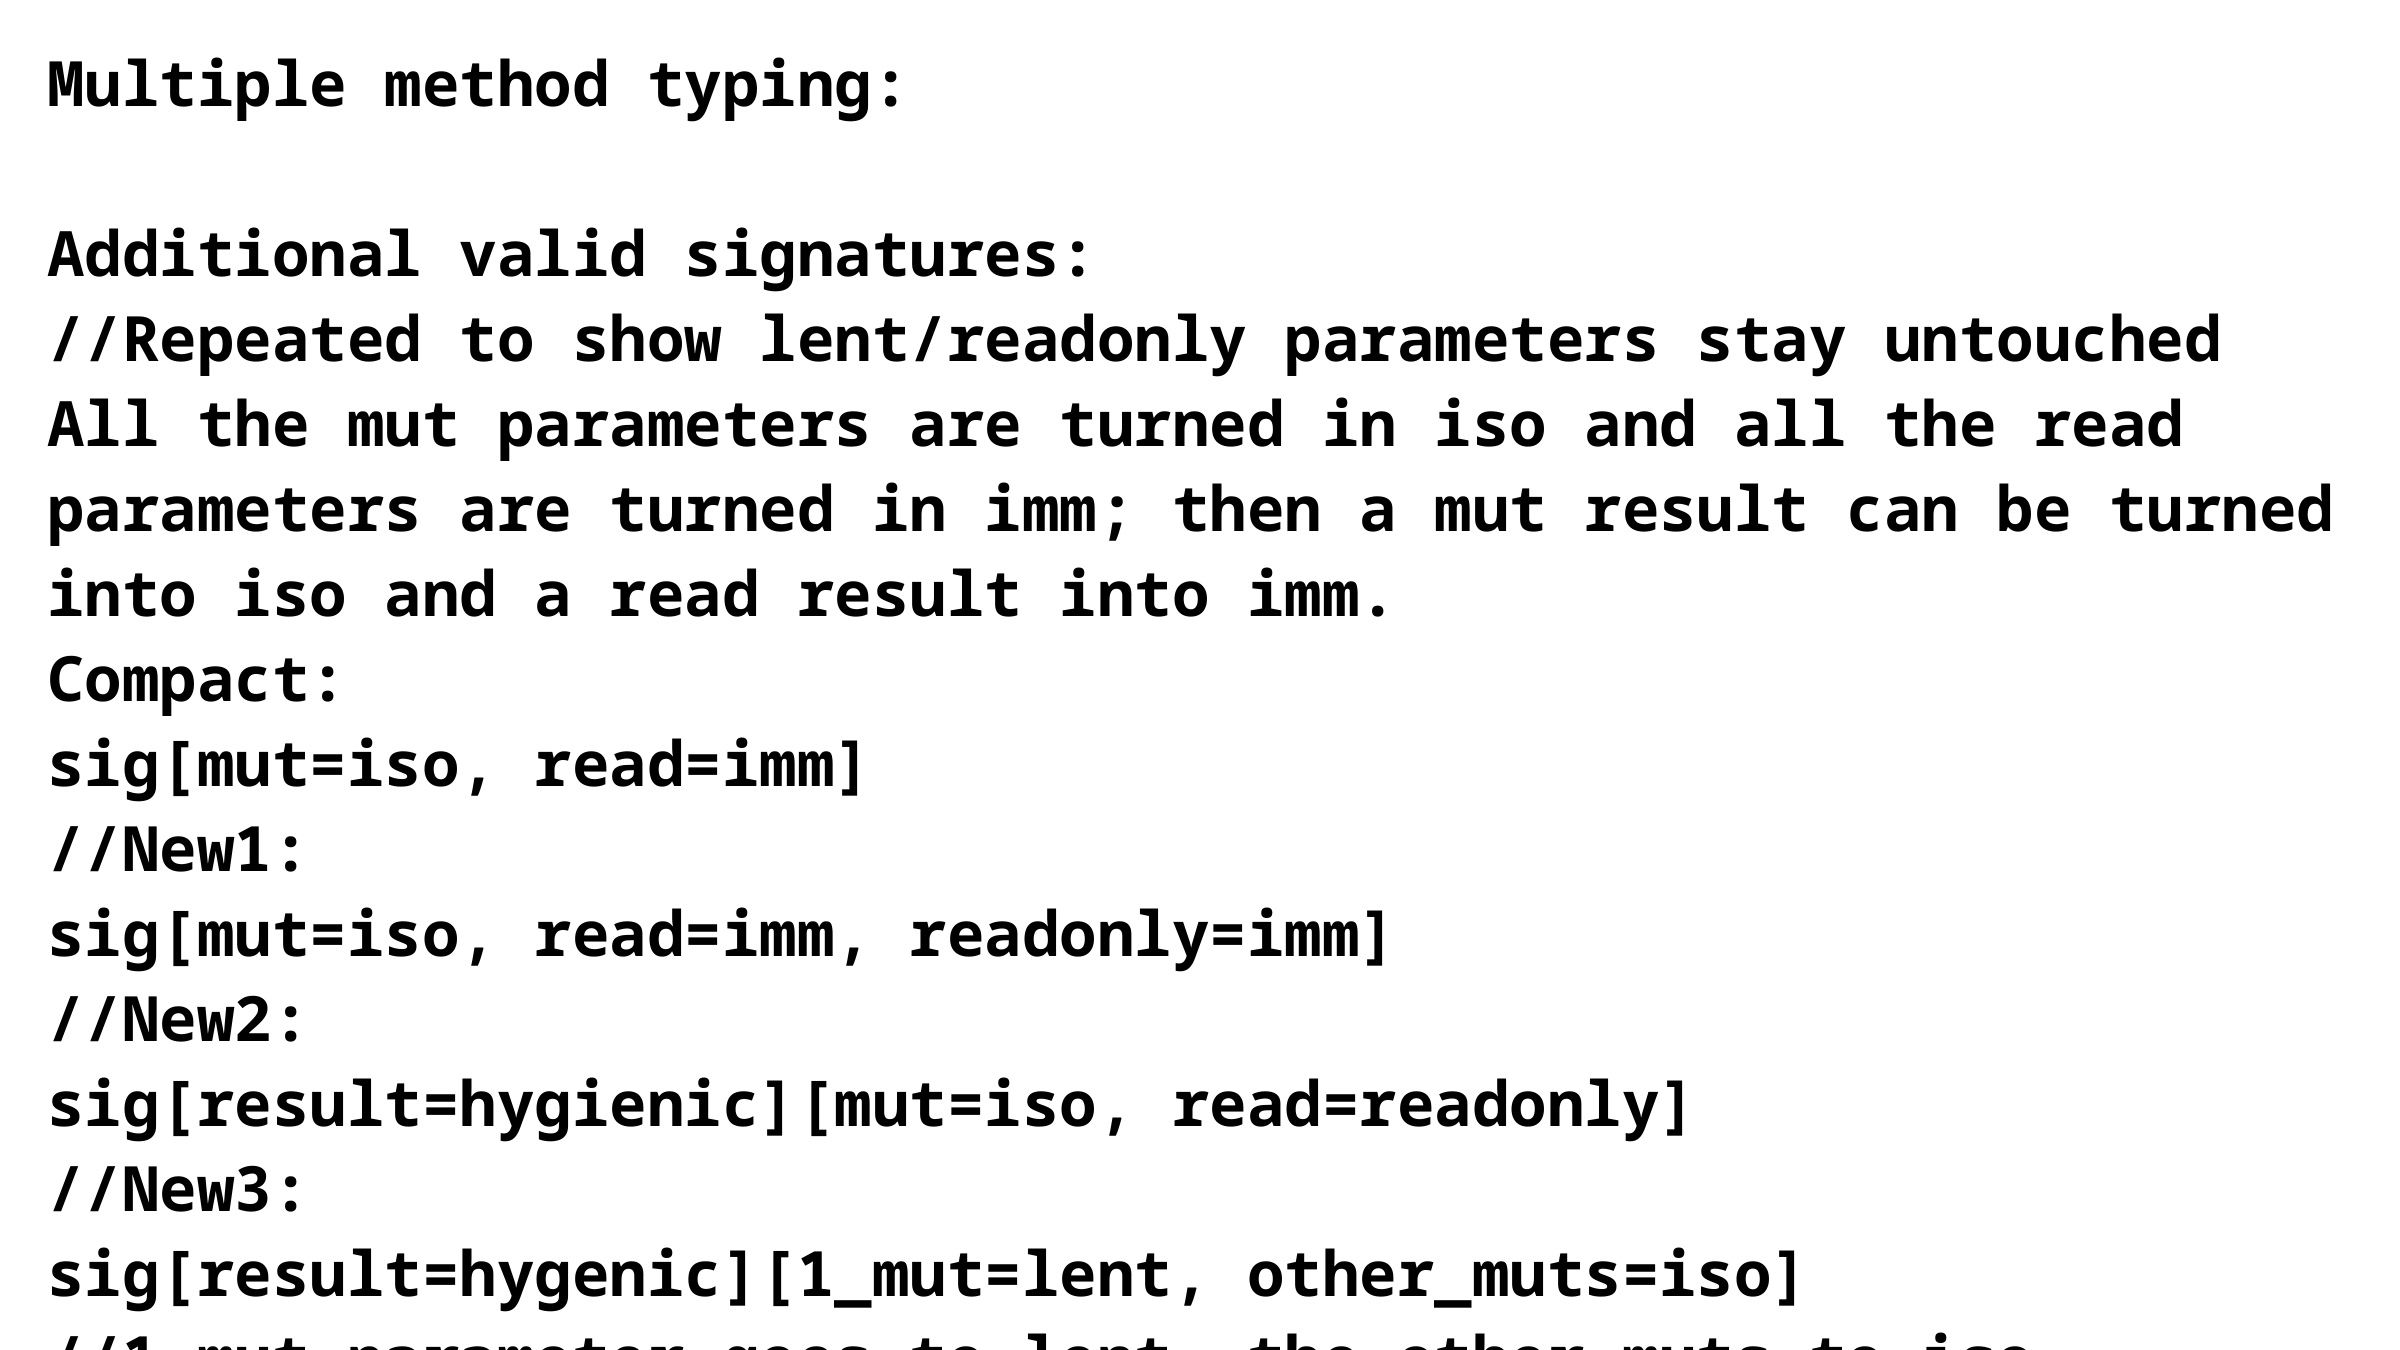

Multiple method typing:
Additional valid signatures:
//Repeated to show lent/readonly parameters stay untouched
All the mut parameters are turned in iso and all the read parameters are turned in imm; then a mut result can be turned into iso and a read result into imm.
Compact:
sig[mut=iso, read=imm]
//New1:
sig[mut=iso, read=imm, readonly=imm]
//New2:
sig[result=hygienic][mut=iso, read=readonly]
//New3:
sig[result=hygenic][1_mut=lent, other_muts=iso]
//1 mut parameter goes to lent, the other muts to iso
sig[result=hygienic] ==> mut,iso=lent, read=readonly